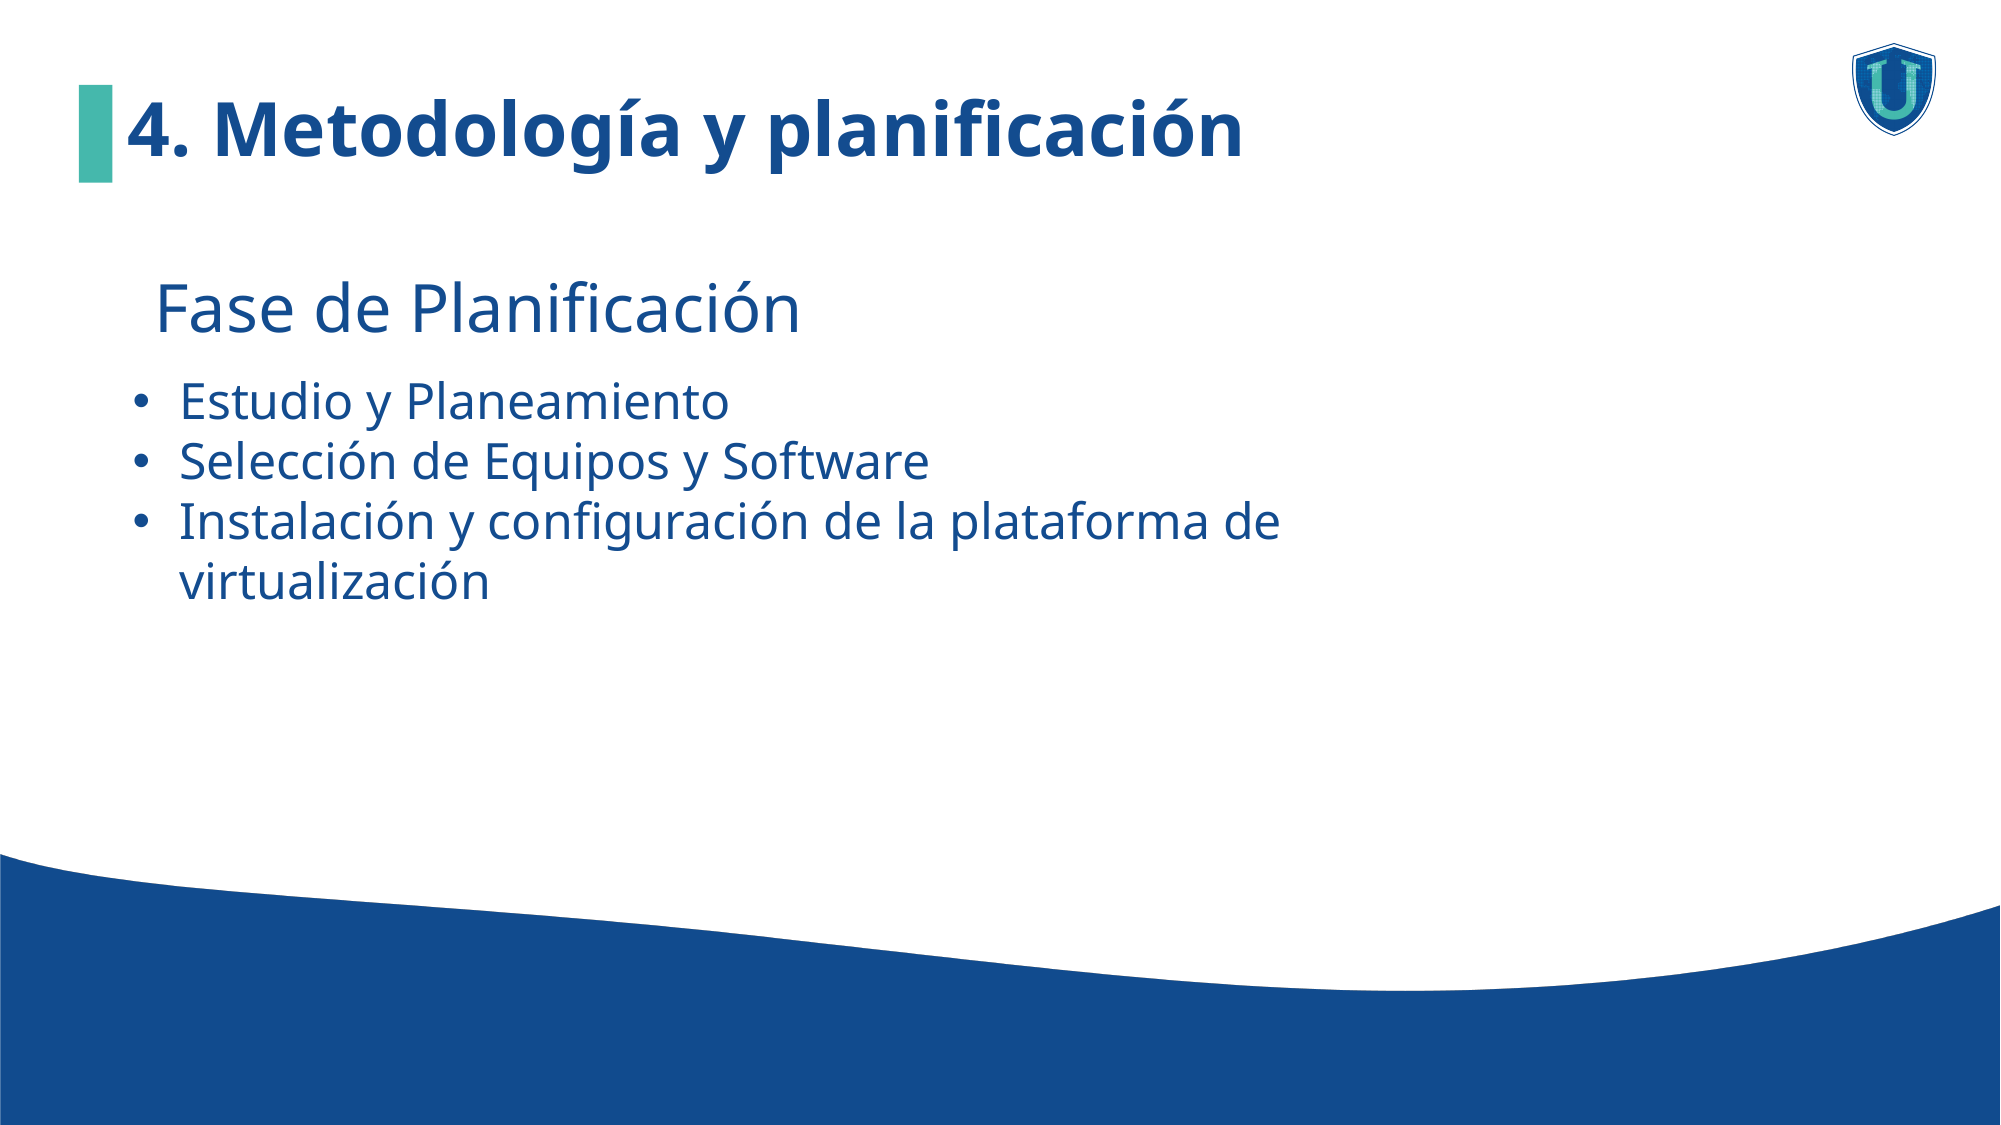

4. Metodología y planificación
 Fase de Planificación
Estudio y Planeamiento
Selección de Equipos y Software
Instalación y configuración de la plataforma de virtualización